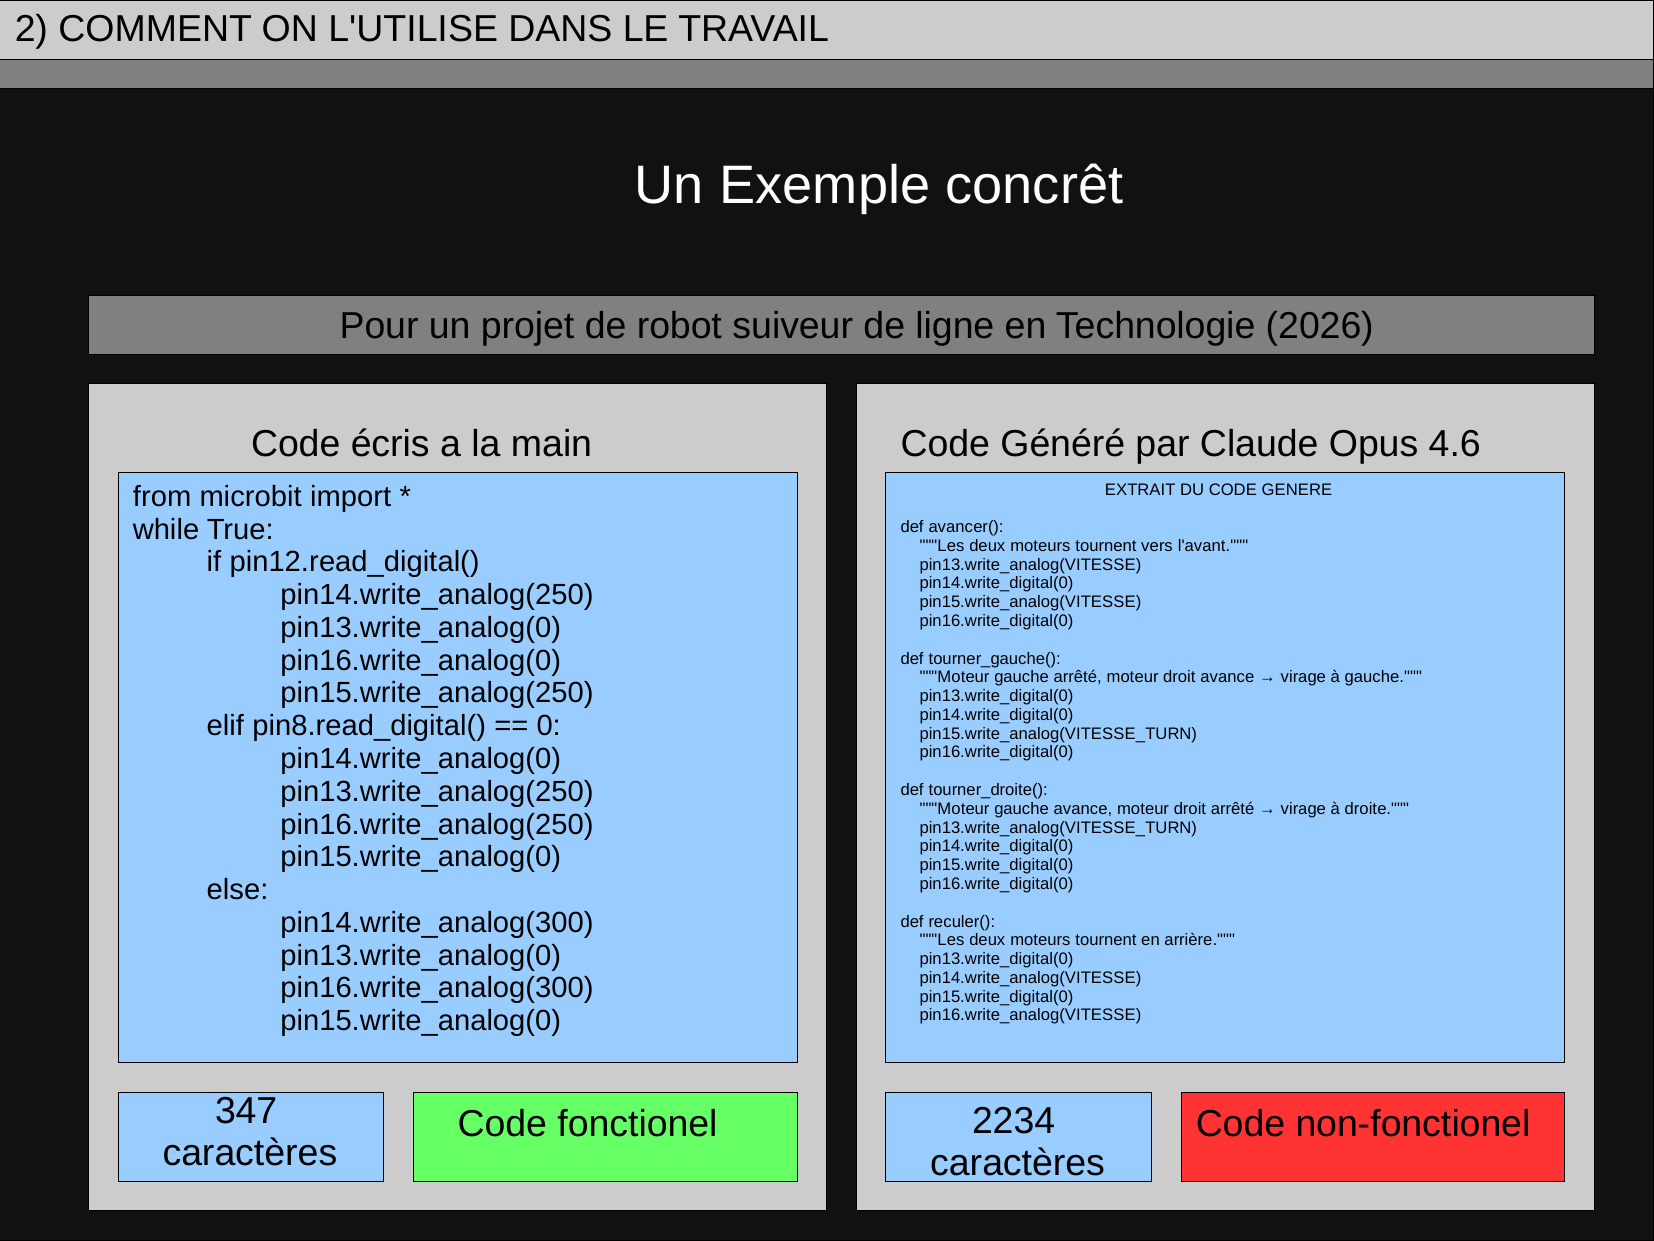

2) COMMENT ON L'UTILISE DANS LE TRAVAIL
Un Exemple concrêt
Pour un projet de robot suiveur de ligne en Technologie (2026)
Code écris a la main
Code Généré par Claude Opus 4.6
from microbit import *
while True:
	if pin12.read_digital()						pin14.write_analog(250)
		pin13.write_analog(0)
		pin16.write_analog(0)
		pin15.write_analog(250)
	elif pin8.read_digital() == 0:
		pin14.write_analog(0)
		pin13.write_analog(250)
		pin16.write_analog(250)
		pin15.write_analog(0)
	else:
		pin14.write_analog(300)
		pin13.write_analog(0)
		pin16.write_analog(300)
		pin15.write_analog(0)
 EXTRAIT DU CODE GENERE
def avancer():
 """Les deux moteurs tournent vers l'avant."""
 pin13.write_analog(VITESSE)
 pin14.write_digital(0)
 pin15.write_analog(VITESSE)
 pin16.write_digital(0)
def tourner_gauche():
 """Moteur gauche arrêté, moteur droit avance → virage à gauche."""
 pin13.write_digital(0)
 pin14.write_digital(0)
 pin15.write_analog(VITESSE_TURN)
 pin16.write_digital(0)
def tourner_droite():
 """Moteur gauche avance, moteur droit arrêté → virage à droite."""
 pin13.write_analog(VITESSE_TURN)
 pin14.write_digital(0)
 pin15.write_digital(0)
 pin16.write_digital(0)
def reculer():
 """Les deux moteurs tournent en arrière."""
 pin13.write_digital(0)
 pin14.write_analog(VITESSE)
 pin15.write_digital(0)
 pin16.write_analog(VITESSE)
 347 caractères
 2234 caractères
Code fonctionel
Code non-fonctionel